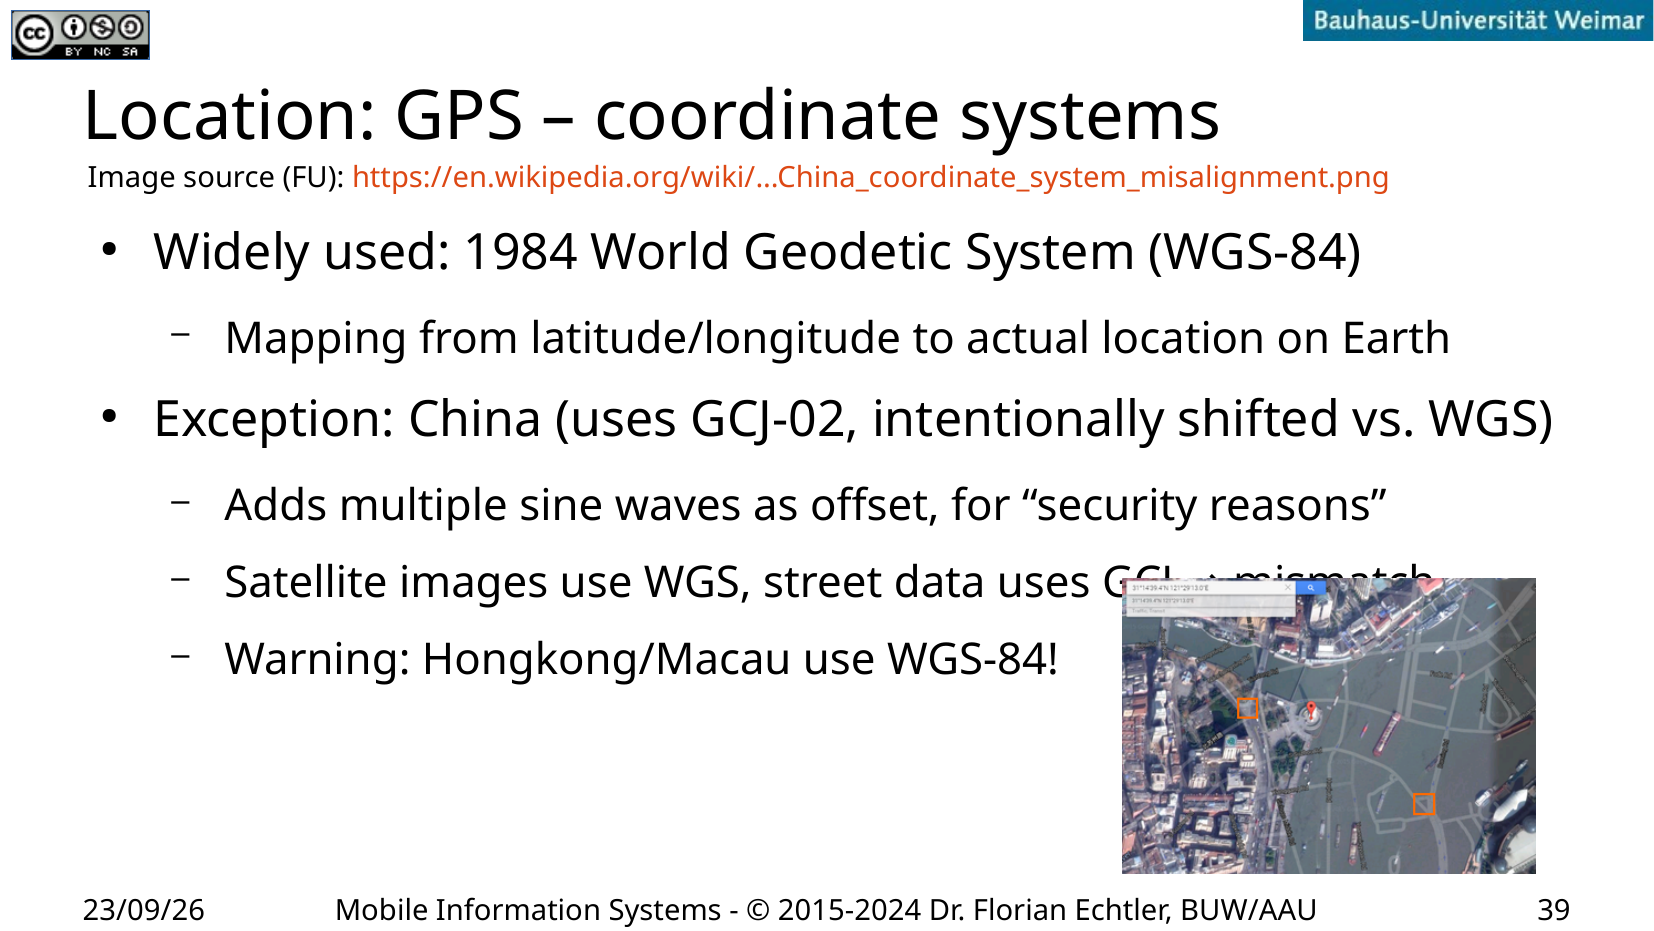

# Location: GPS – coordinate systems
Image source (FU): https://en.wikipedia.org/wiki/...China_coordinate_system_misalignment.png
Widely used: 1984 World Geodetic System (WGS-84)
Mapping from latitude/longitude to actual location on Earth
Exception: China (uses GCJ-02, intentionally shifted vs. WGS)
Adds multiple sine waves as offset, for “security reasons”
Satellite images use WGS, street data uses GCJ → mismatch
Warning: Hongkong/Macau use WGS-84!
Mobile Information Systems - © 2015-2024 Dr. Florian Echtler, BUW/AAU
39